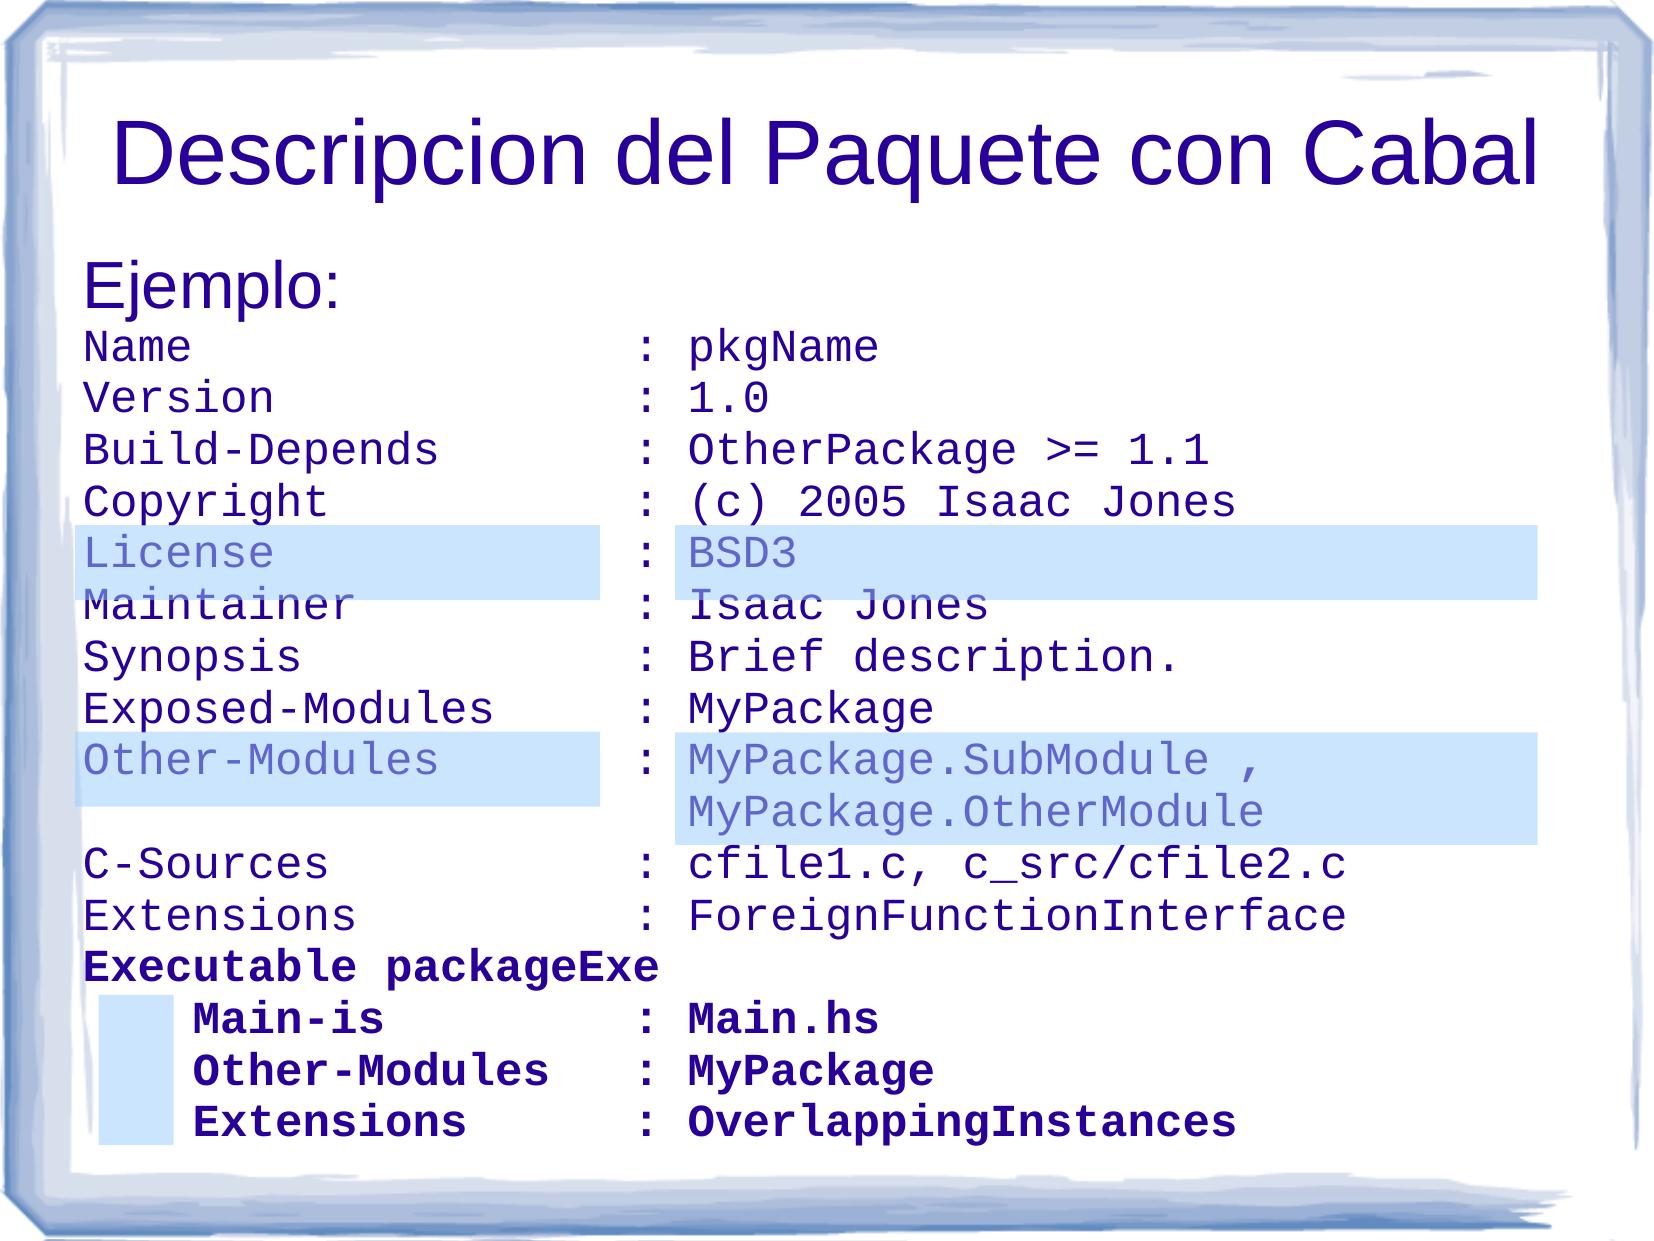

# Descripcion del Paquete con Cabal
Ejemplo:
Name : pkgName
Version : 1.0
Build-Depends : OtherPackage >= 1.1
Copyright : (c) 2005 Isaac Jones
License : BSD3
Maintainer : Isaac Jones
Synopsis : Brief description.
Exposed-Modules : MyPackage
Other-Modules : MyPackage.SubModule ,
 MyPackage.OtherModule
C-Sources : cfile1.c, c_src/cfile2.c
Extensions : ForeignFunctionInterface
Executable packageExe
 Main-is : Main.hs
 Other-Modules : MyPackage
 Extensions : OverlappingInstances